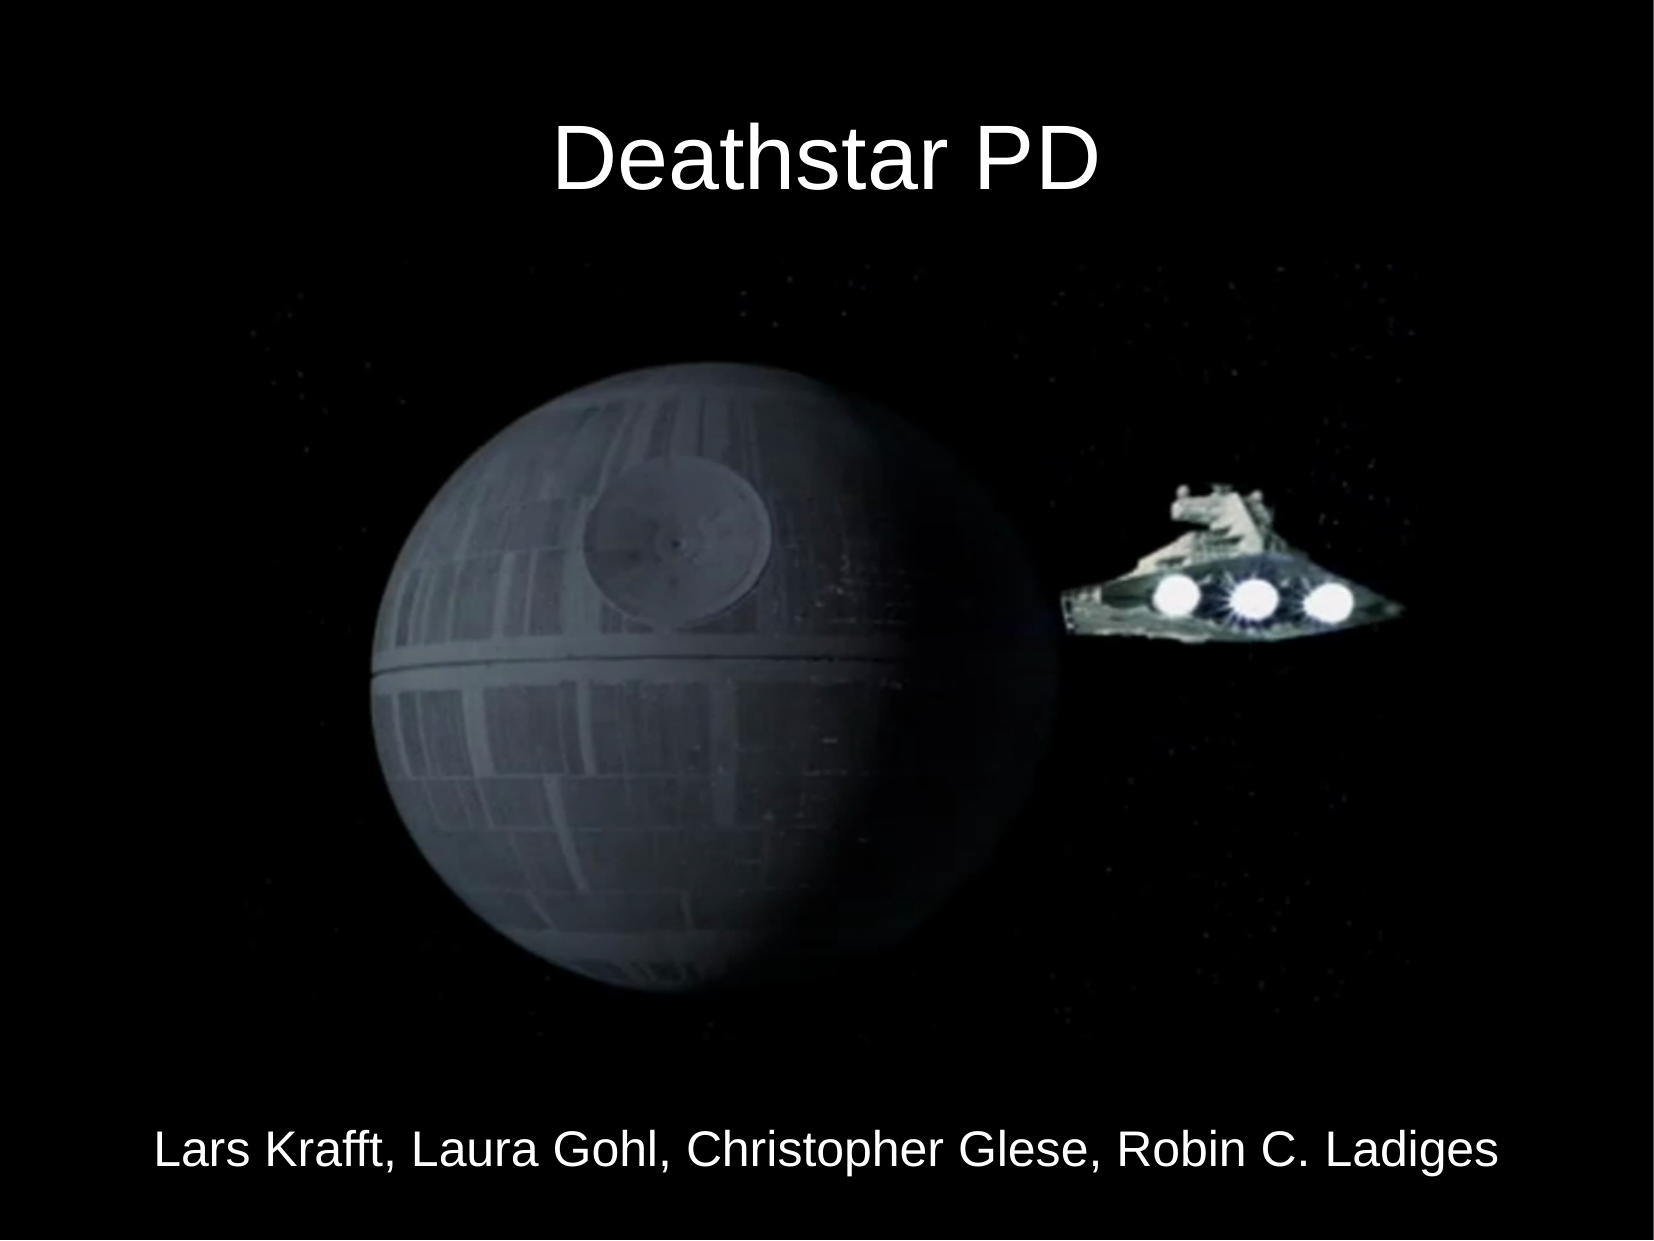

# Deathstar PD
Lars Krafft, Laura Gohl, Christopher Glese, Robin C. Ladiges